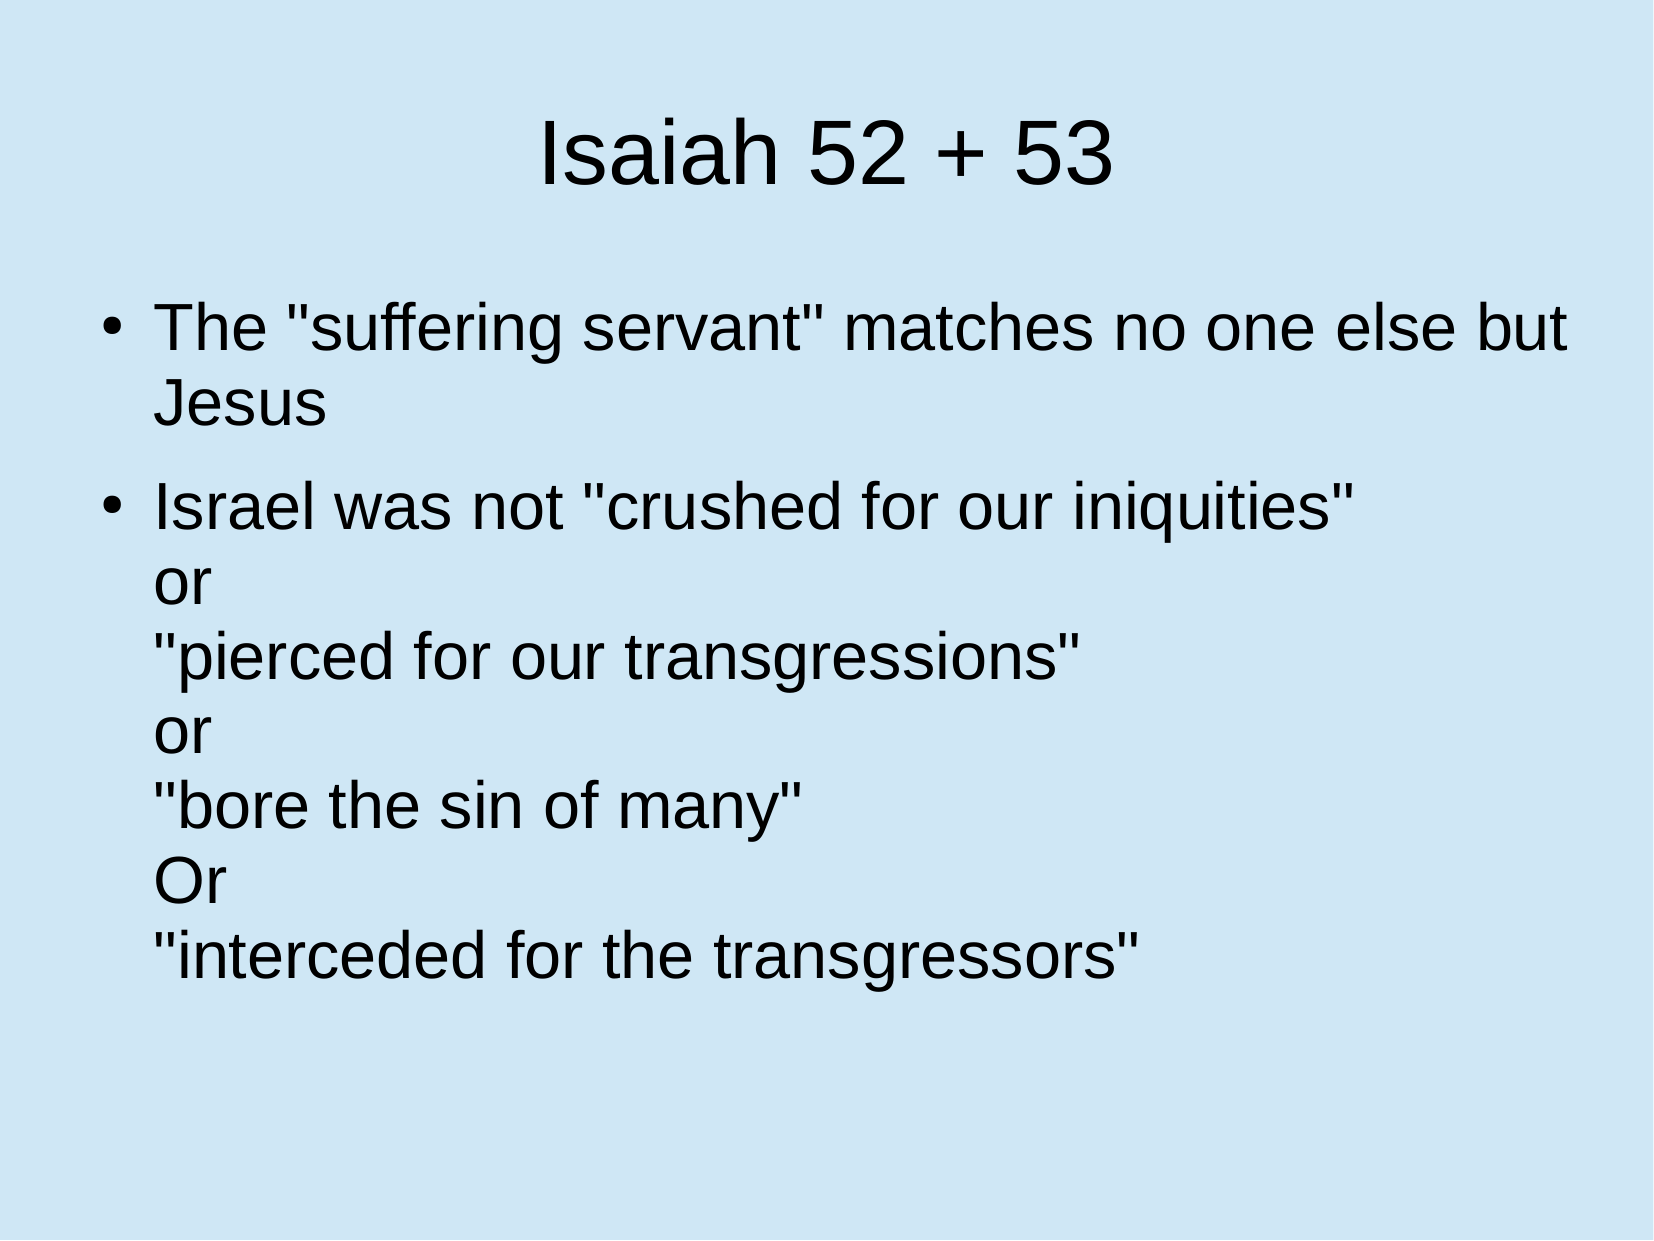

# Isaiah 52 + 53
The "suffering servant" matches no one else but Jesus
Israel was not "crushed for our iniquities"
or
"pierced for our transgressions"
or
"bore the sin of many"
Or
"interceded for the transgressors"